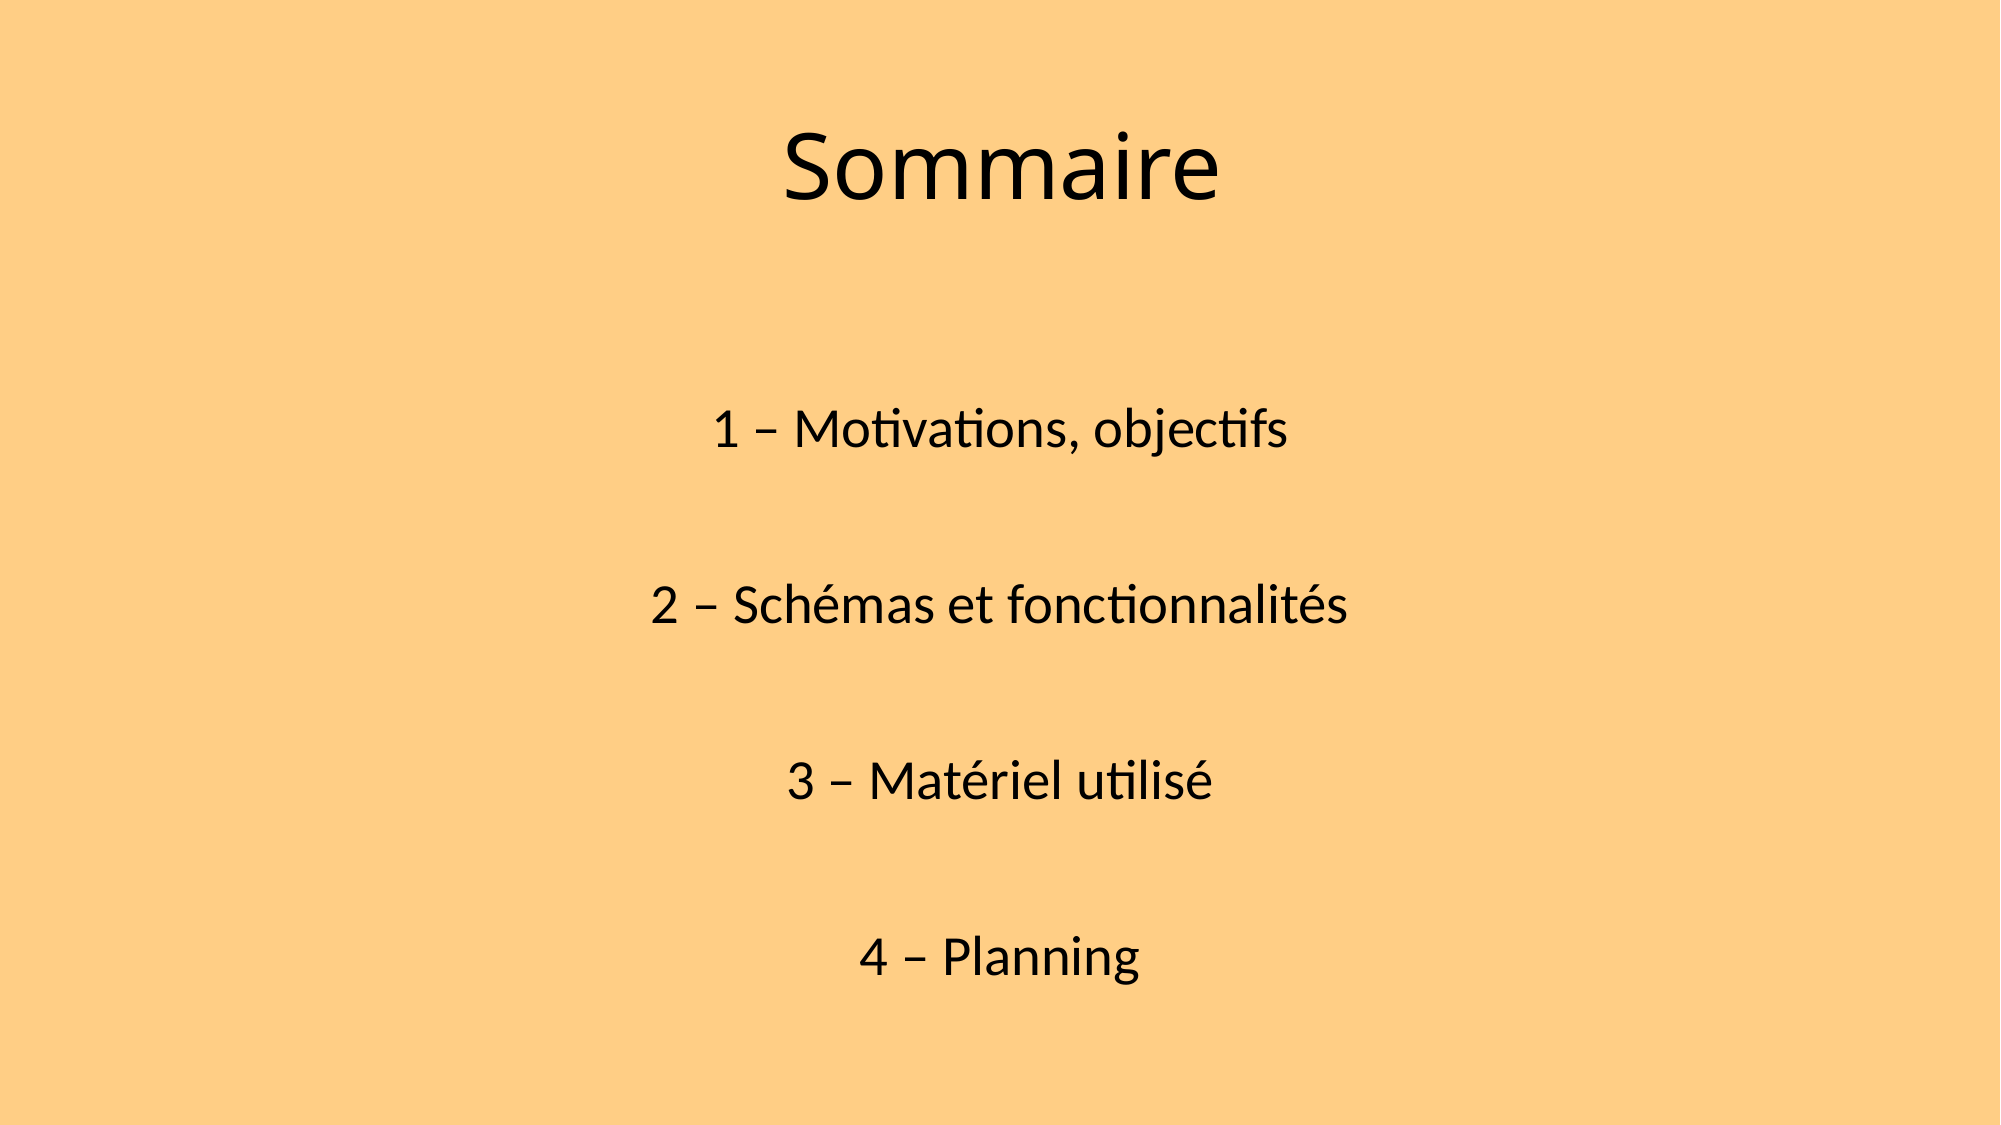

Sommaire
# 1 – Motivations, objectifs
2 – Schémas et fonctionnalités
3 – Matériel utilisé
4 – Planning